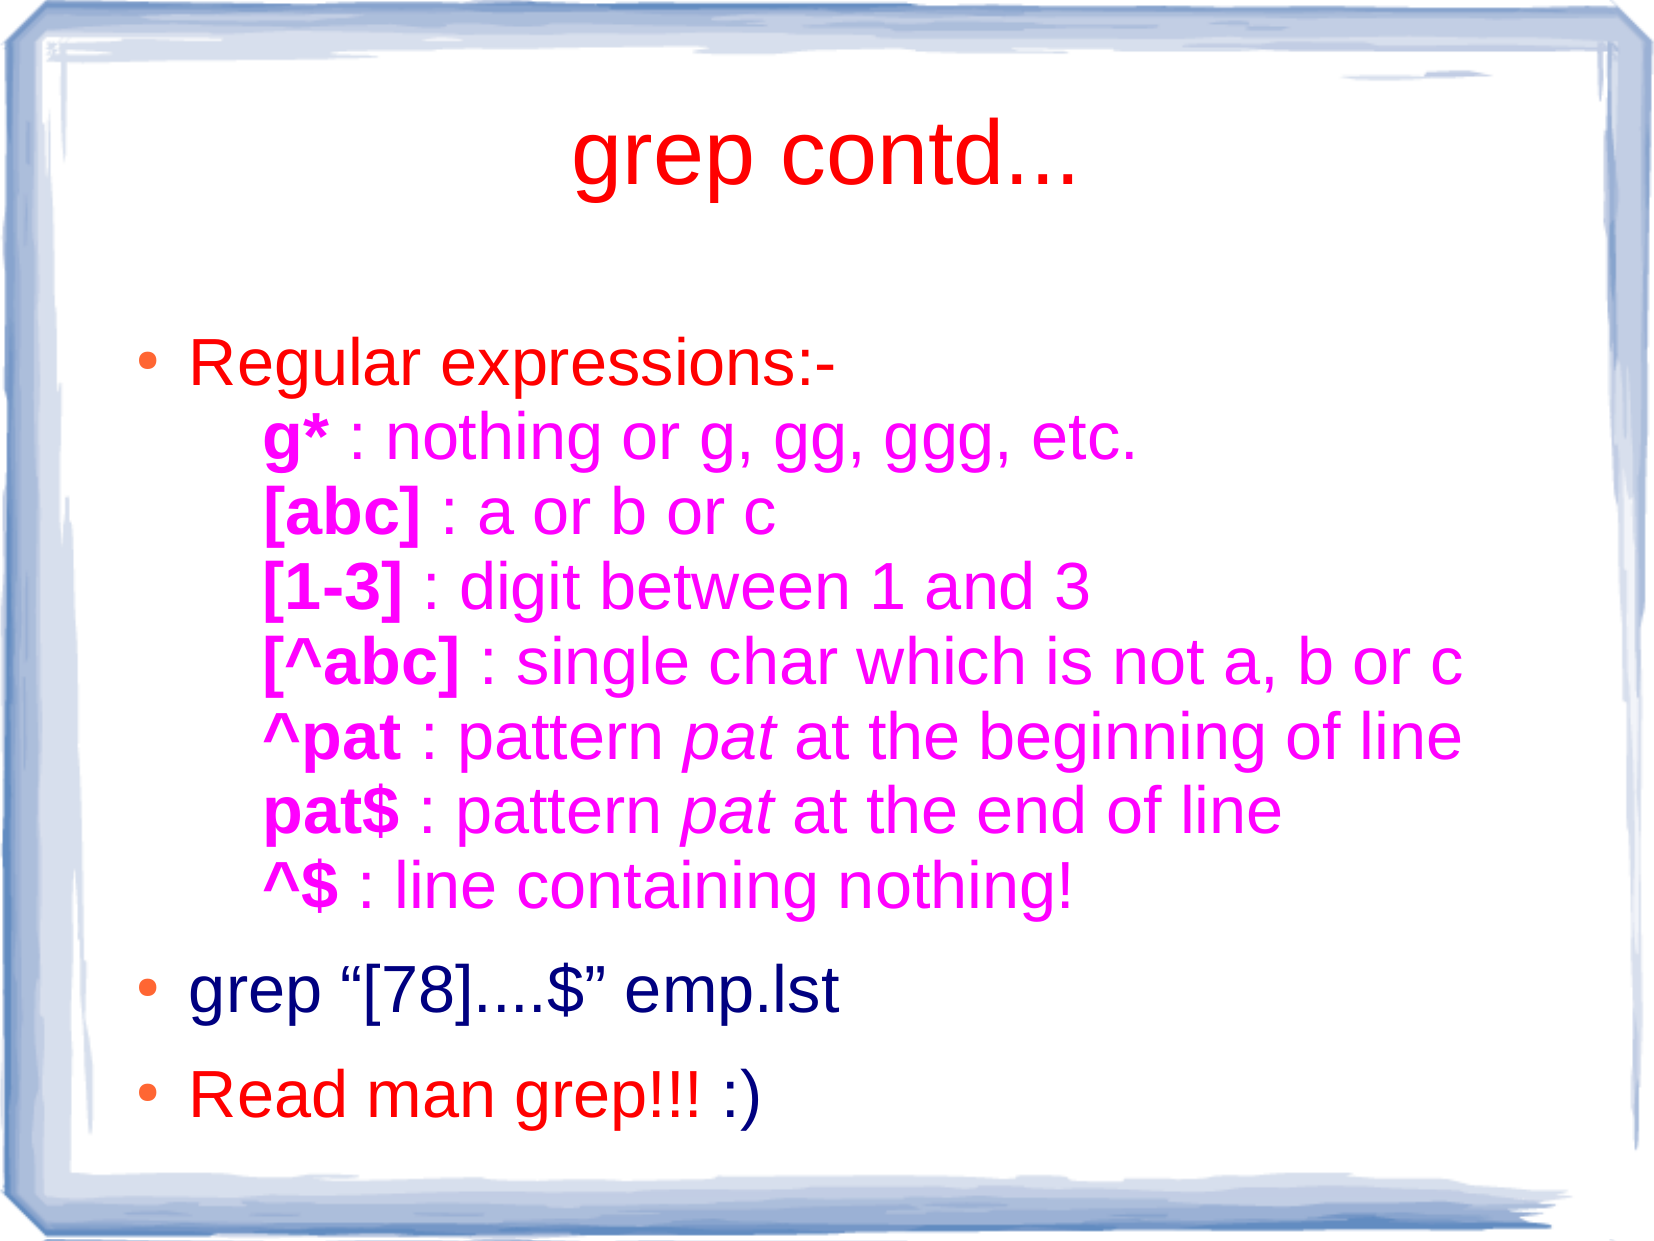

# grep contd...
Regular expressions:- g* : nothing or g, gg, ggg, etc. [abc] : a or b or c [1-3] : digit between 1 and 3 [^abc] : single char which is not a, b or c ^pat : pattern pat at the beginning of line pat$ : pattern pat at the end of line ^$ : line containing nothing!
grep “[78]....$” emp.lst
Read man grep!!! :)